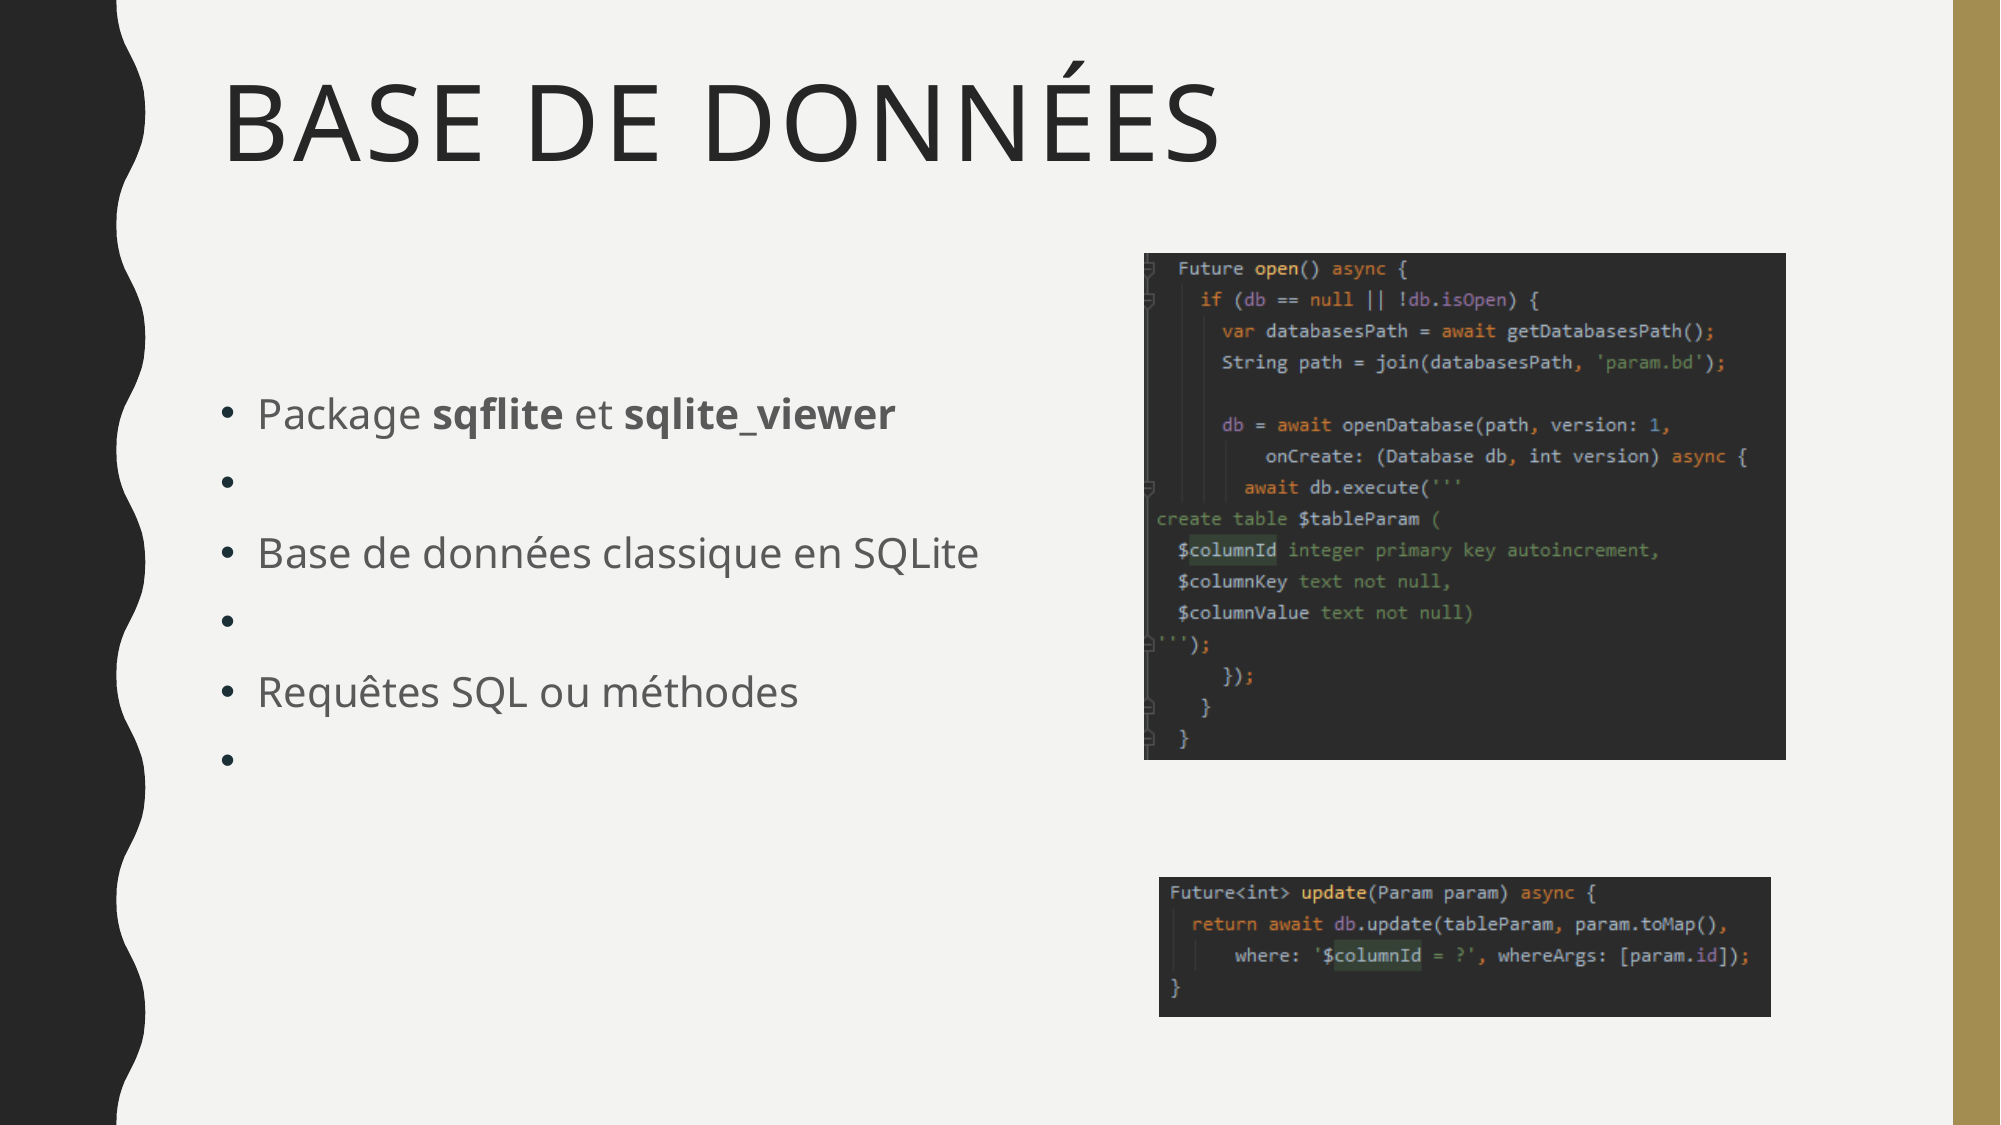

# Base de données
Package sqflite et sqlite_viewer
Base de données classique en SQLite
Requêtes SQL ou méthodes